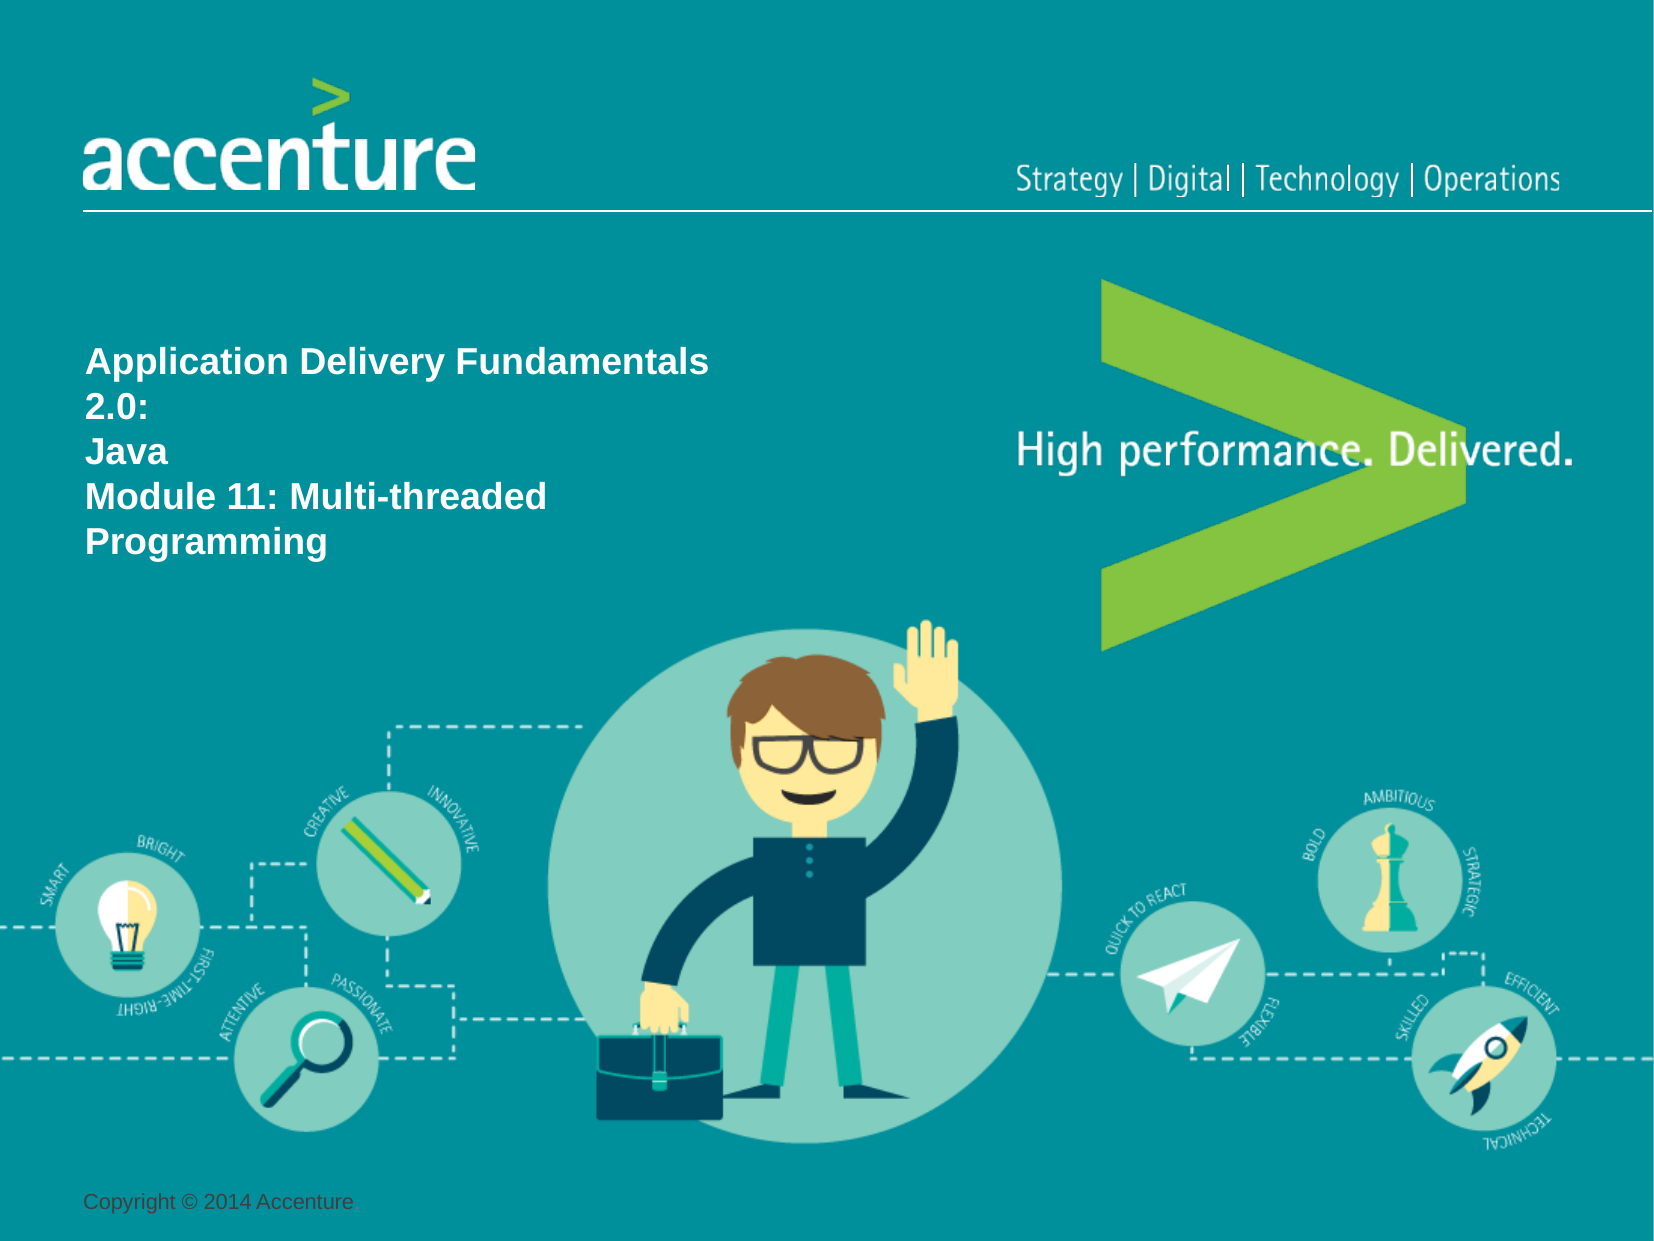

# Application Delivery Fundamentals 2.0: Java Module 11: Multi-threaded Programming